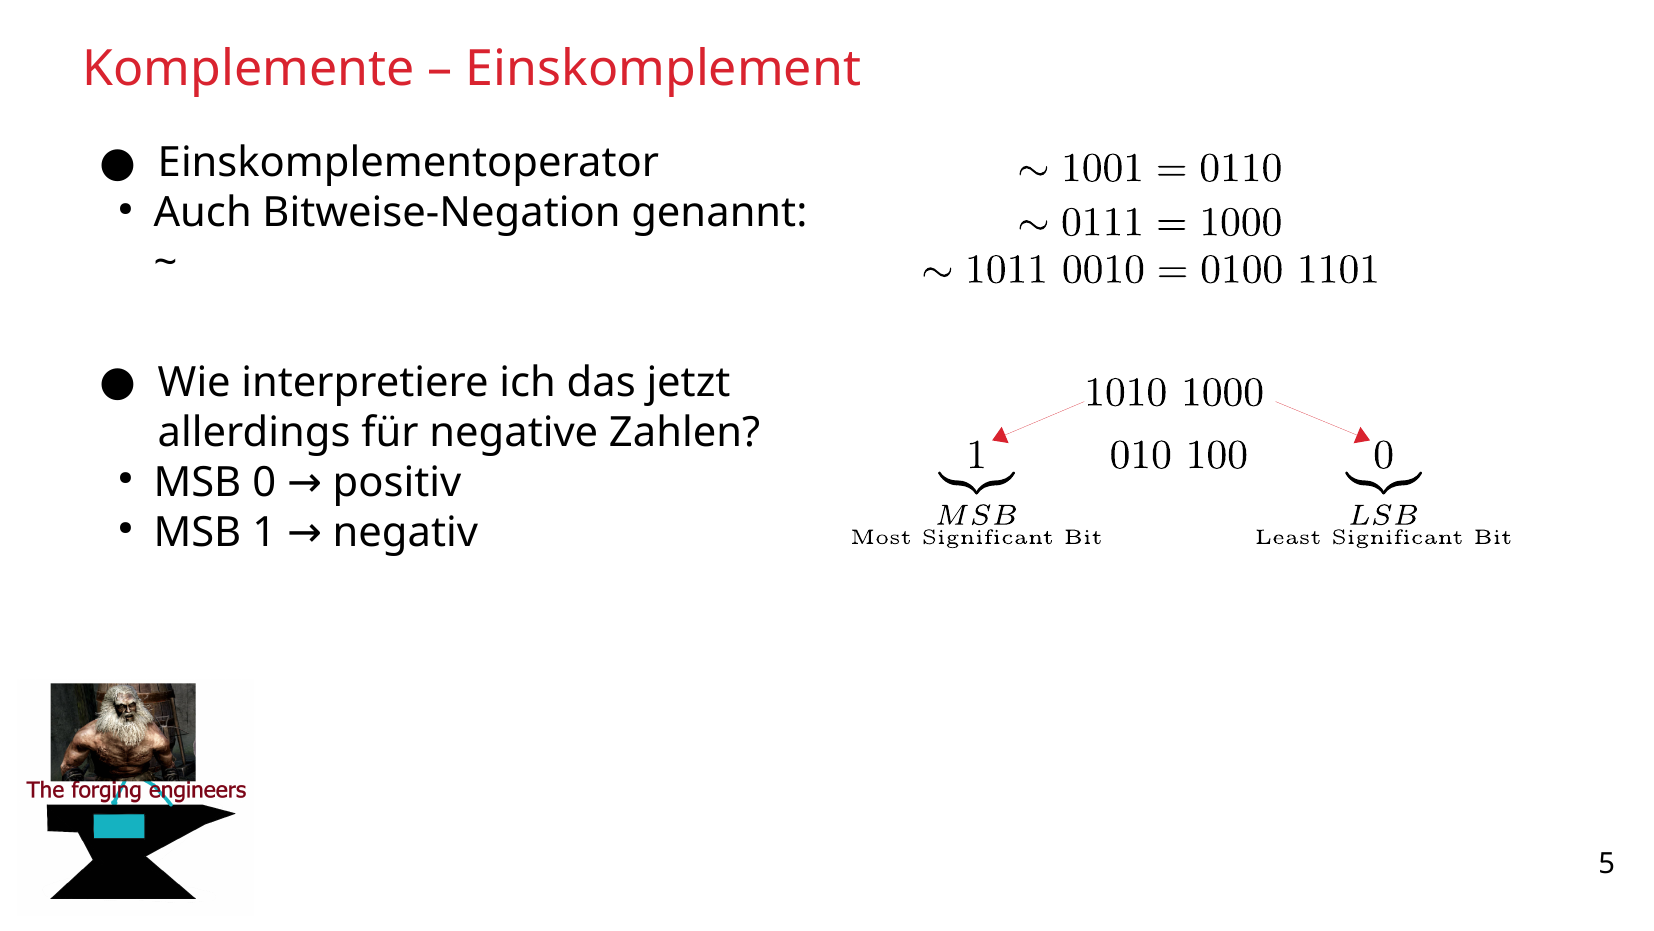

# Komplemente – Einskomplement
Einskomplementoperator
Auch Bitweise-Negation genannt: ~
Wie interpretiere ich das jetzt allerdings für negative Zahlen?
MSB 0 → positiv
MSB 1 → negativ